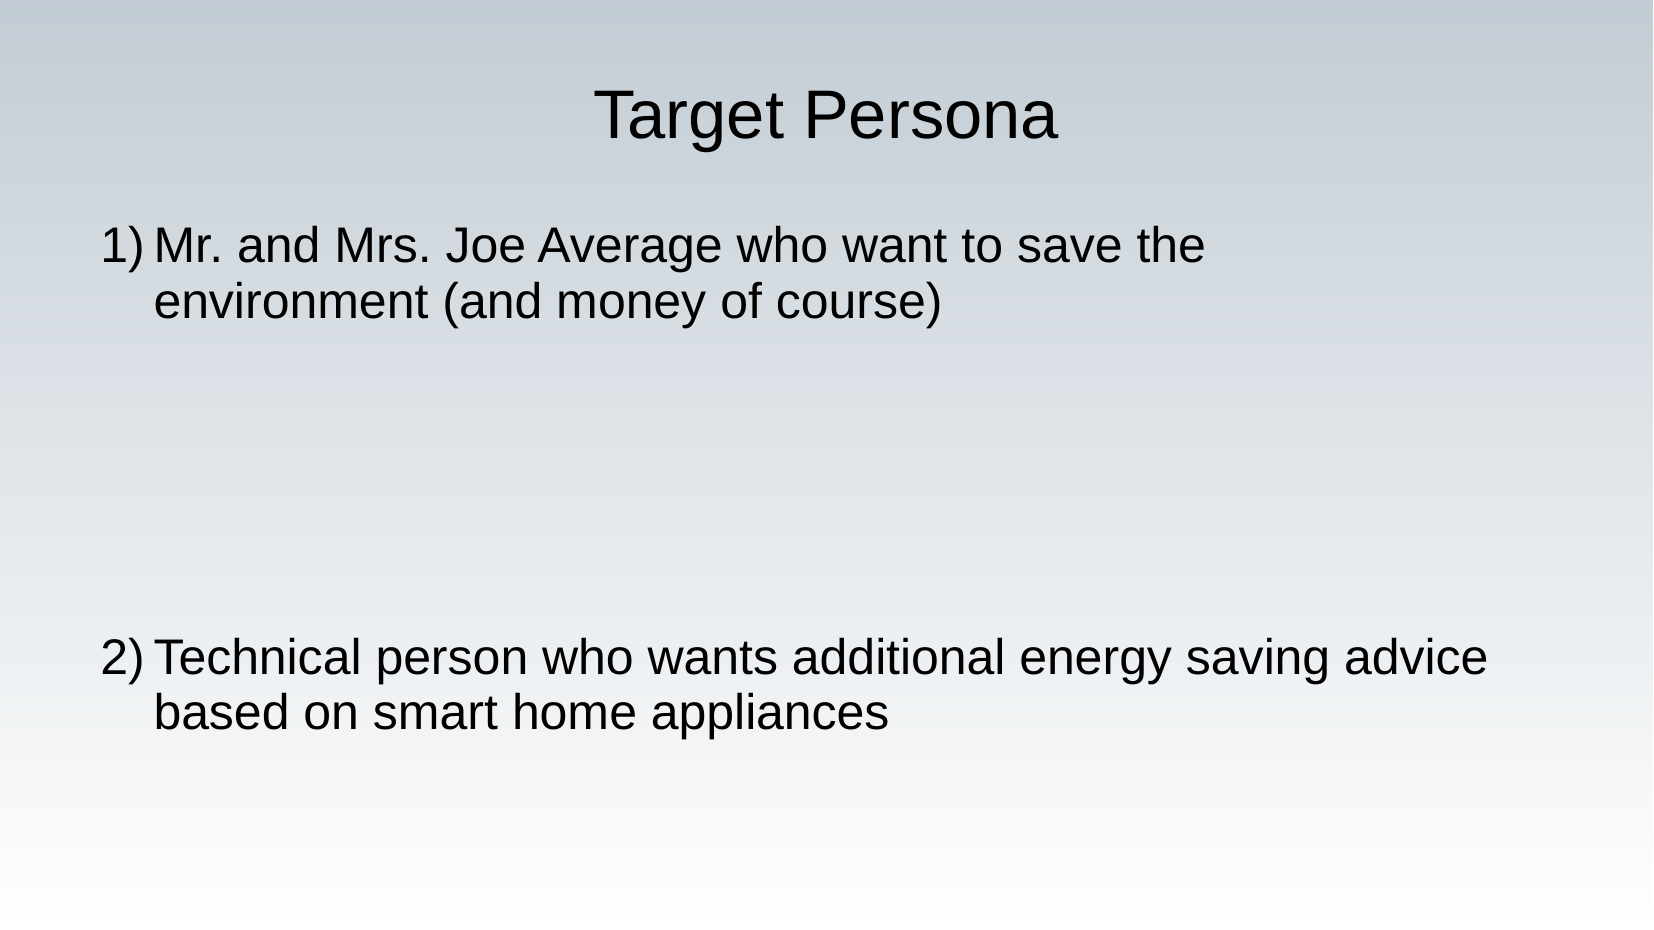

# Target Persona
Mr. and Mrs. Joe Average who want to save the environment (and money of course)
Technical person who wants additional energy saving advice based on smart home appliances